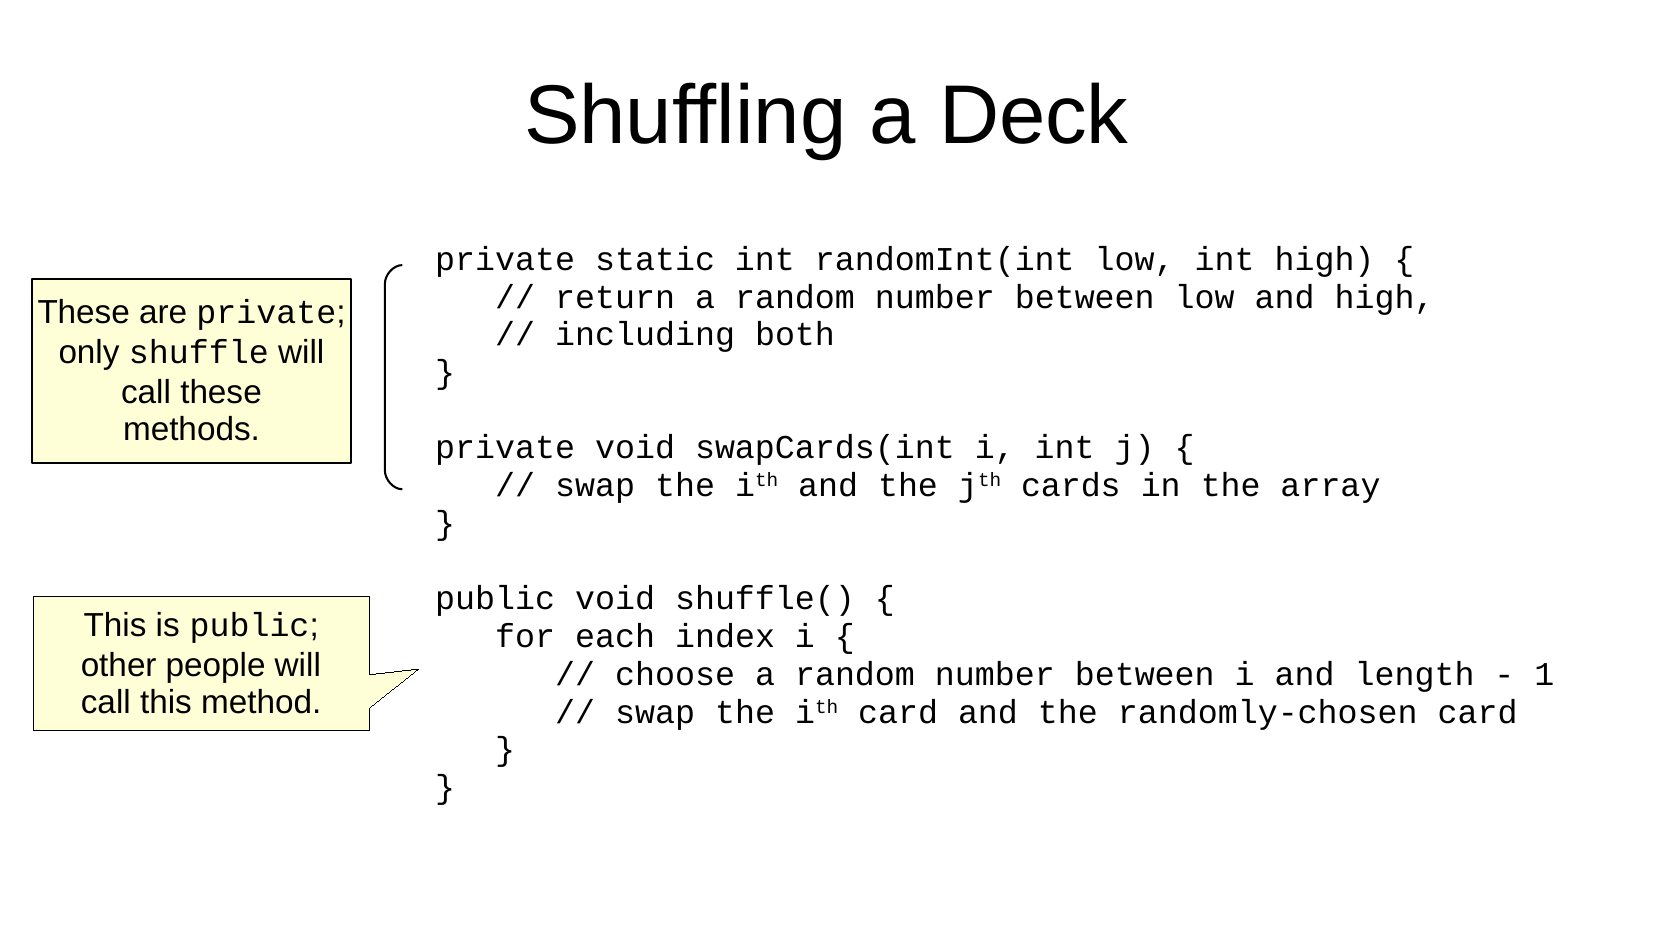

# Shuffling a Deck
private static int randomInt(int low, int high) {
 // return a random number between low and high,
 // including both
}
private void swapCards(int i, int j) {
 // swap the ith and the jth cards in the array
}
public void shuffle() {
 for each index i {
 // choose a random number between i and length - 1
 // swap the ith card and the randomly-chosen card
 }
}
These are private;
only shuffle will
call these
methods.
This is public;
other people will
call this method.